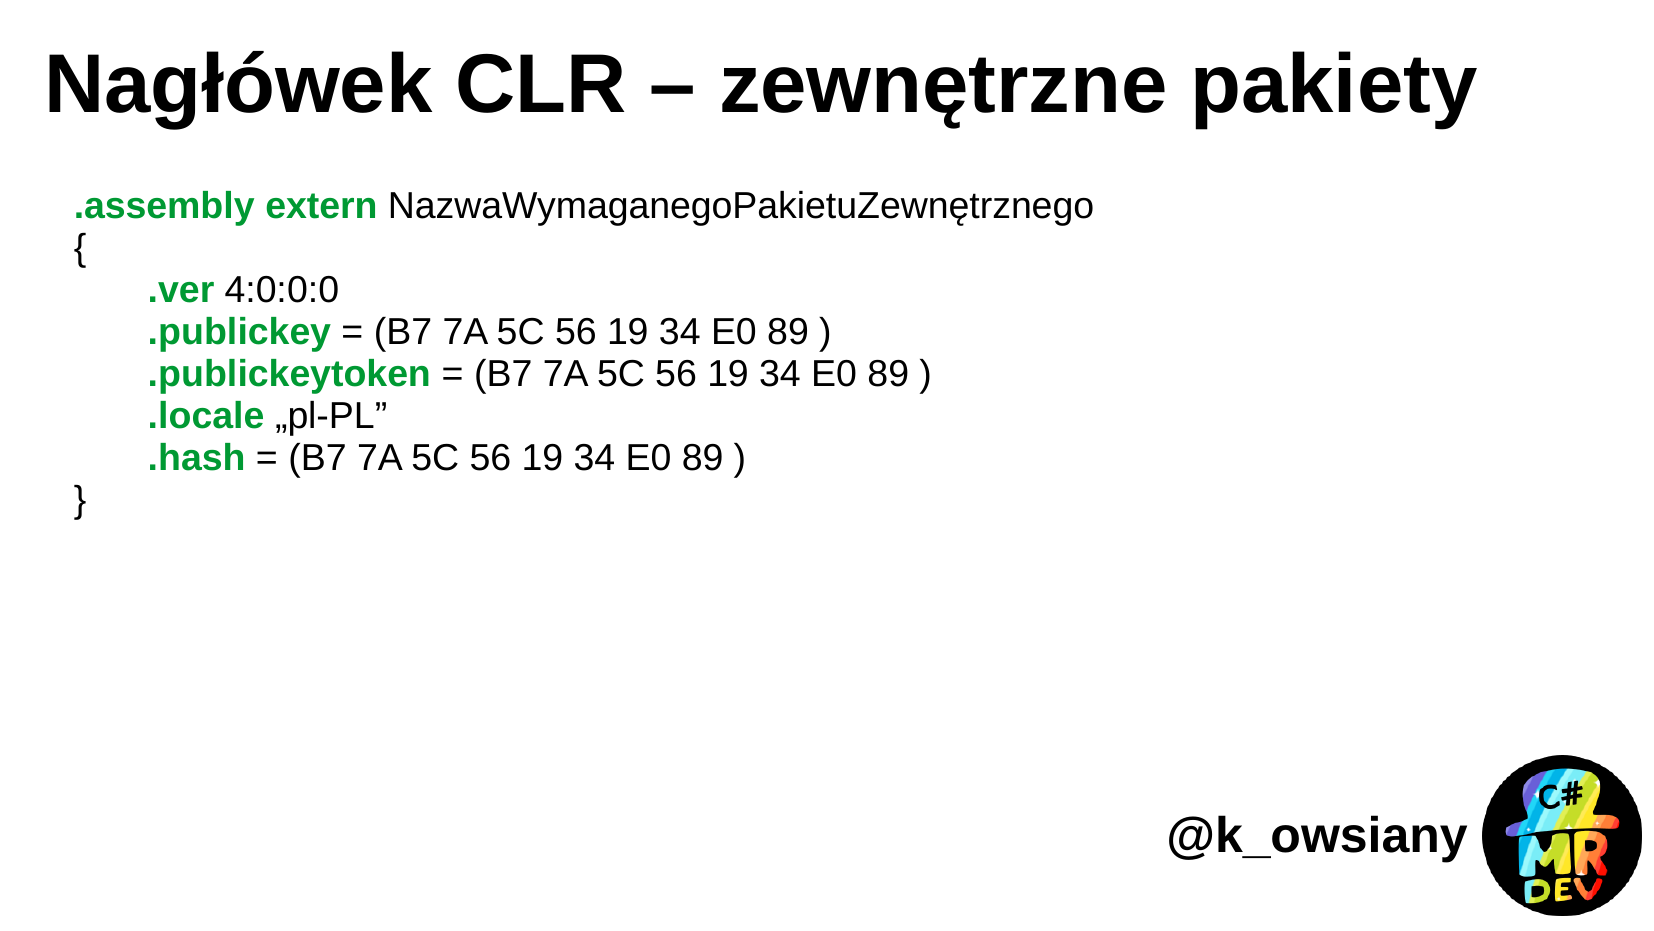

Nagłówek CLR – zewnętrzne pakiety
.assembly extern NazwaWymaganegoPakietuZewnętrznego
{
	.ver 4:0:0:0
	.publickey = (B7 7A 5C 56 19 34 E0 89 )
	.publickeytoken = (B7 7A 5C 56 19 34 E0 89 )
	.locale „pl-PL”
	.hash = (B7 7A 5C 56 19 34 E0 89 )
}